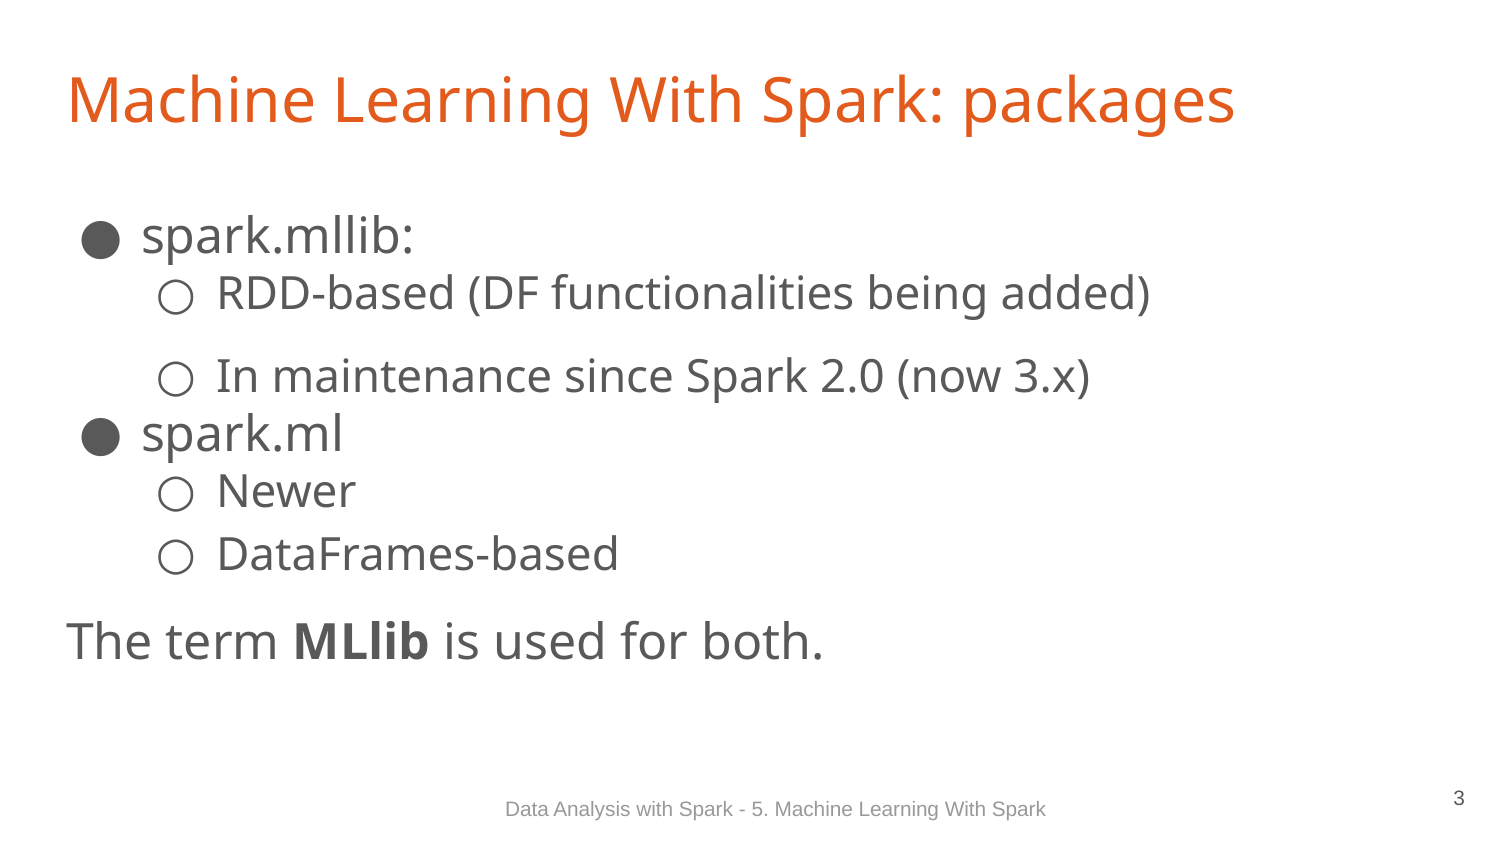

# Machine Learning With Spark: packages
spark.mllib:
RDD-based (DF functionalities being added)
In maintenance since Spark 2.0 (now 3.x)
spark.ml
Newer
DataFrames-based
The term MLlib is used for both.
Data Analysis with Spark - 5. Machine Learning With Spark